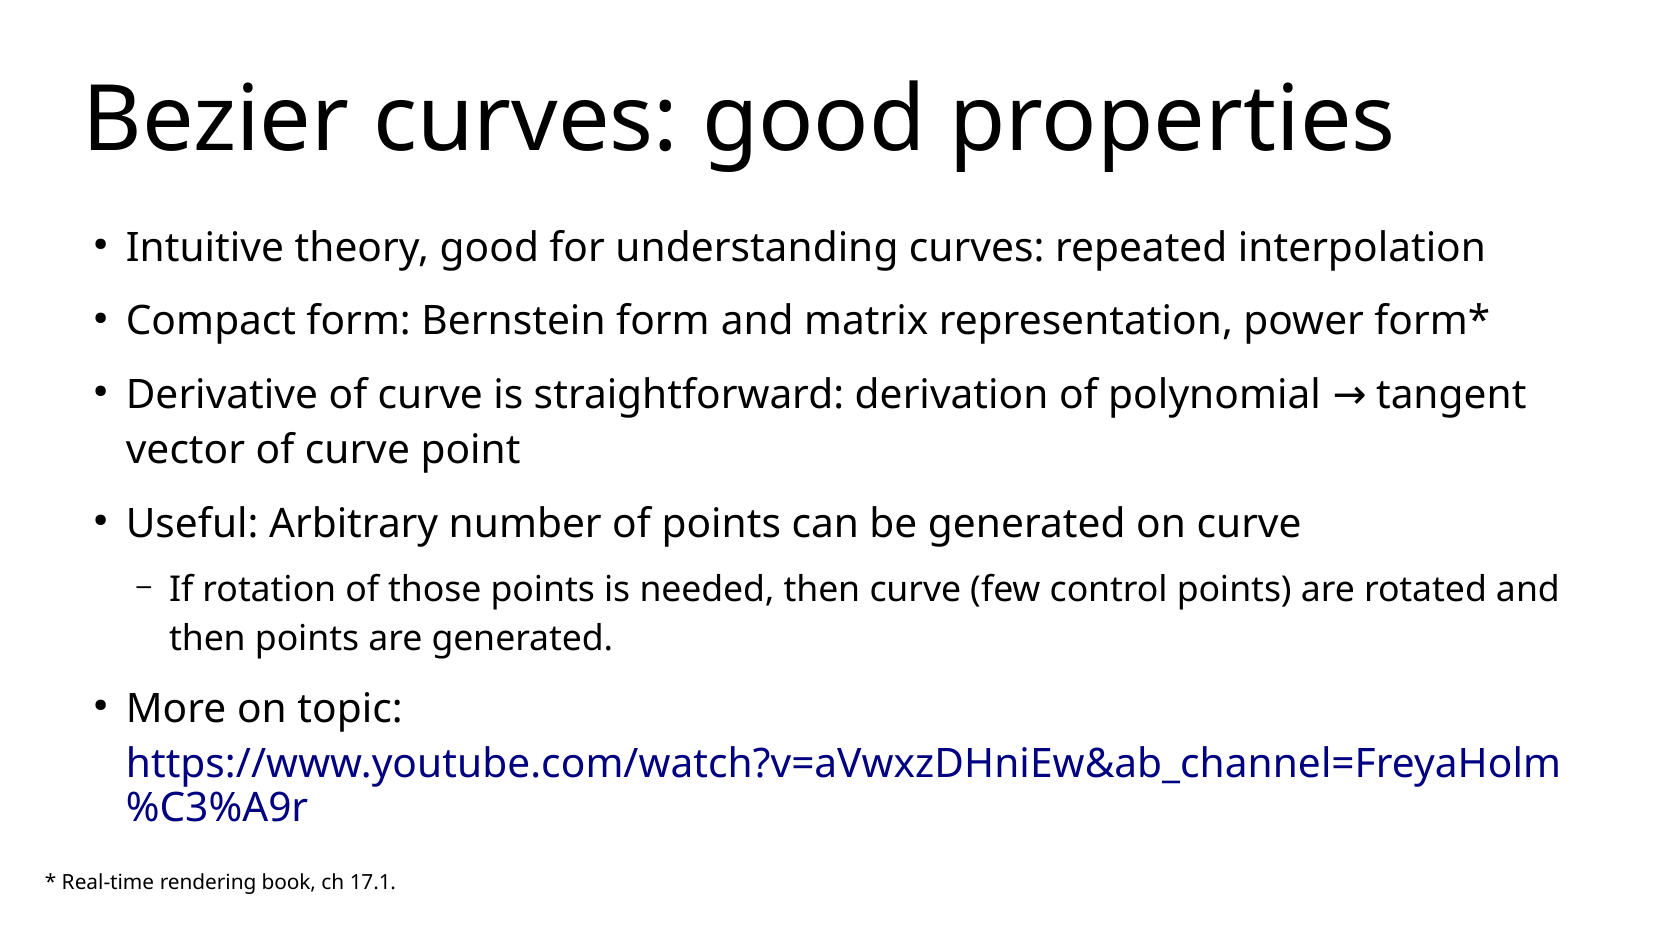

# Bezier curves: good properties
Intuitive theory, good for understanding curves: repeated interpolation
Compact form: Bernstein form and matrix representation, power form*
Derivative of curve is straightforward: derivation of polynomial → tangent vector of curve point
Useful: Arbitrary number of points can be generated on curve
If rotation of those points is needed, then curve (few control points) are rotated and then points are generated.
More on topic: https://www.youtube.com/watch?v=aVwxzDHniEw&ab_channel=FreyaHolm%C3%A9r
* Real-time rendering book, ch 17.1.